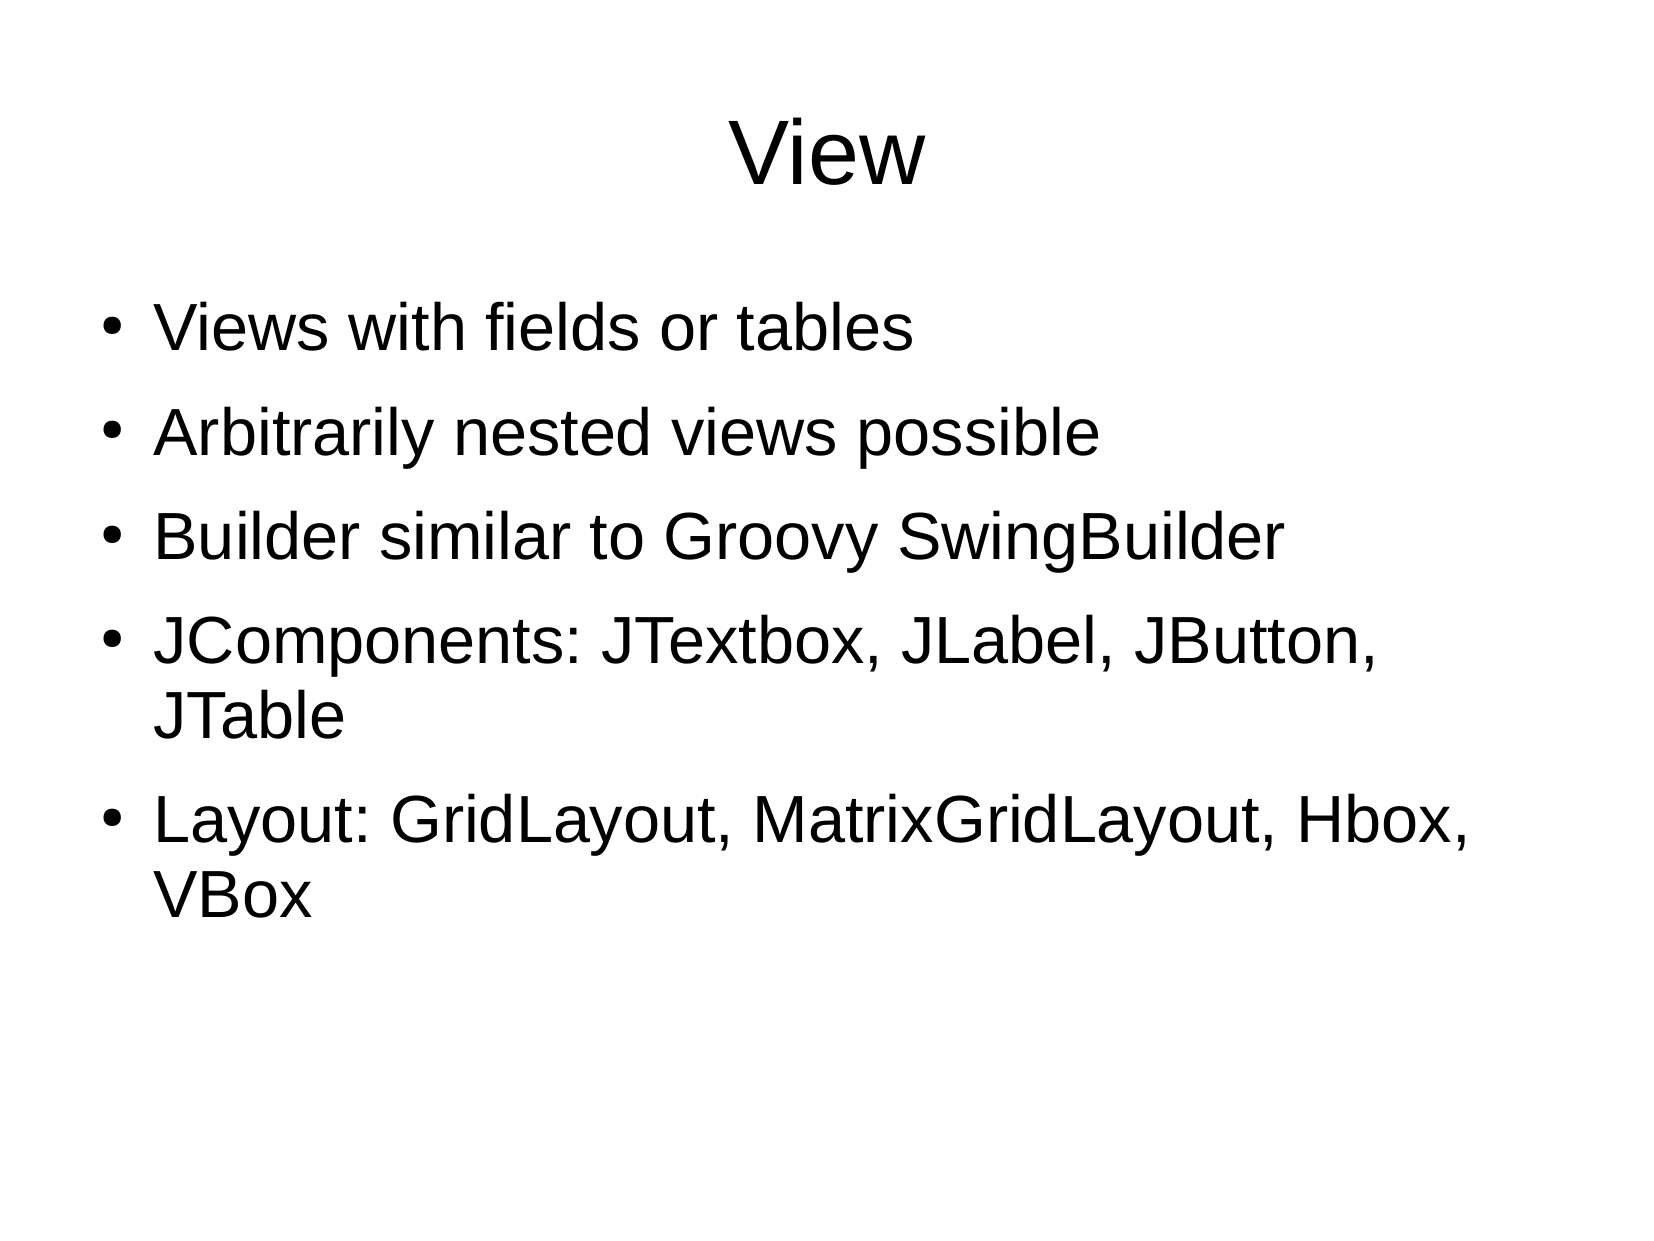

# View
Views with fields or tables
Arbitrarily nested views possible
Builder similar to Groovy SwingBuilder
JComponents: JTextbox, JLabel, JButton, JTable
Layout: GridLayout, MatrixGridLayout, Hbox, VBox